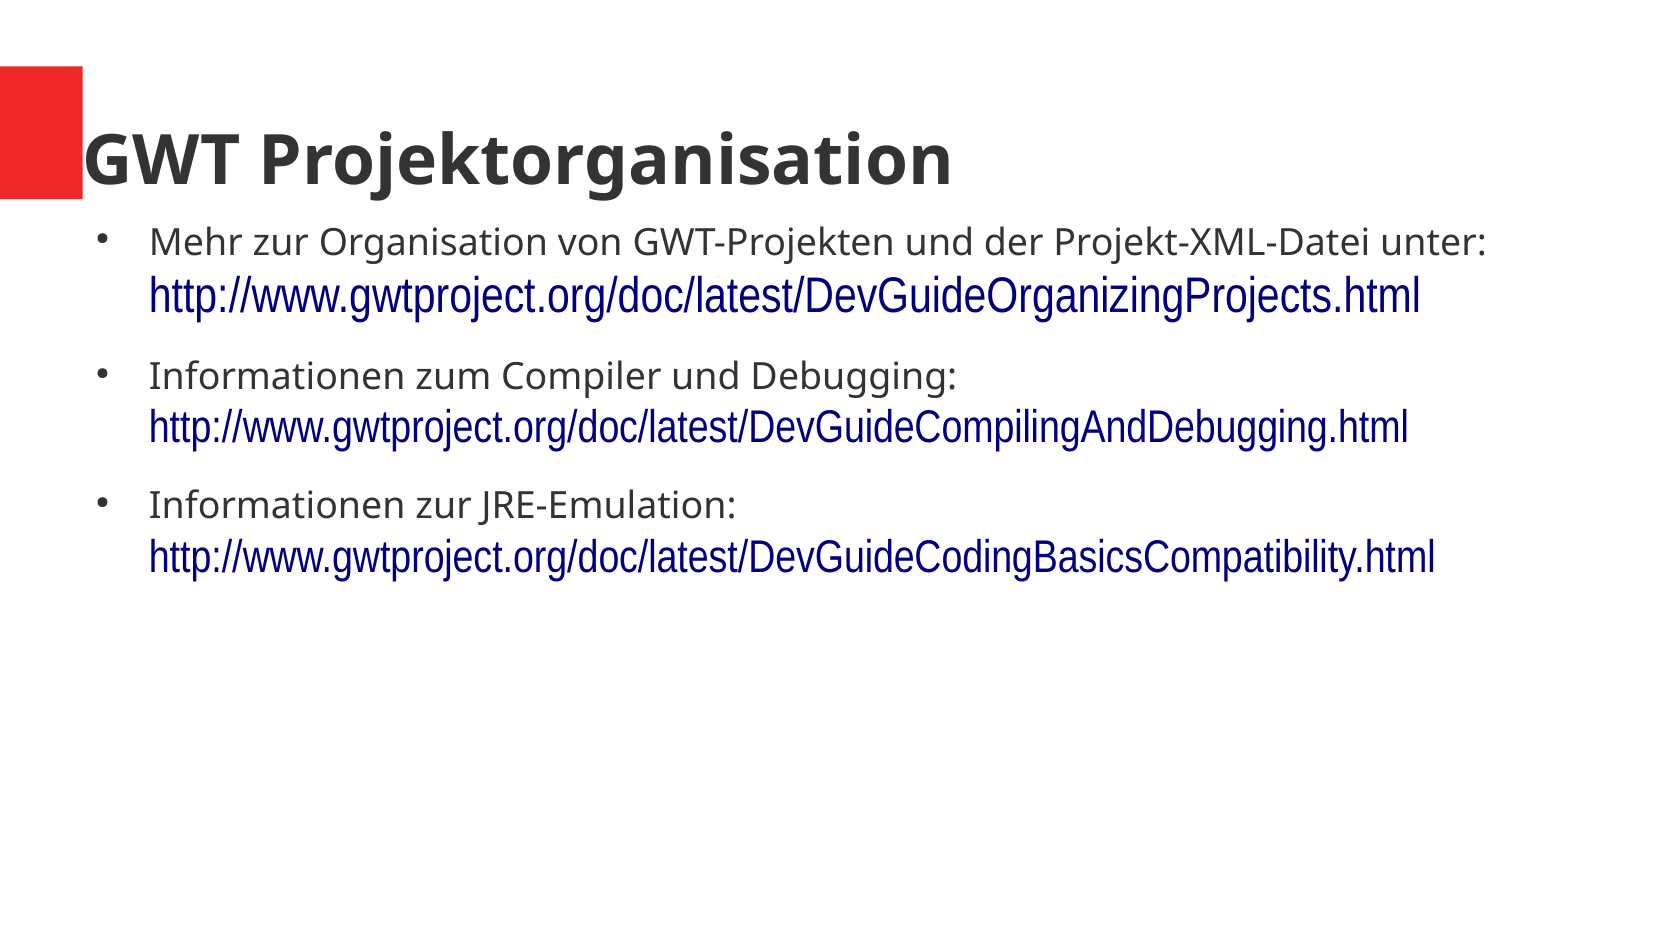

# GWT Projektorganisation
Mehr zur Organisation von GWT-Projekten und der Projekt-XML-Datei unter:
http://www.gwtproject.org/doc/latest/DevGuideOrganizingProjects.html
Informationen zum Compiler und Debugging:
http://www.gwtproject.org/doc/latest/DevGuideCompilingAndDebugging.html
Informationen zur JRE-Emulation:
http://www.gwtproject.org/doc/latest/DevGuideCodingBasicsCompatibility.html